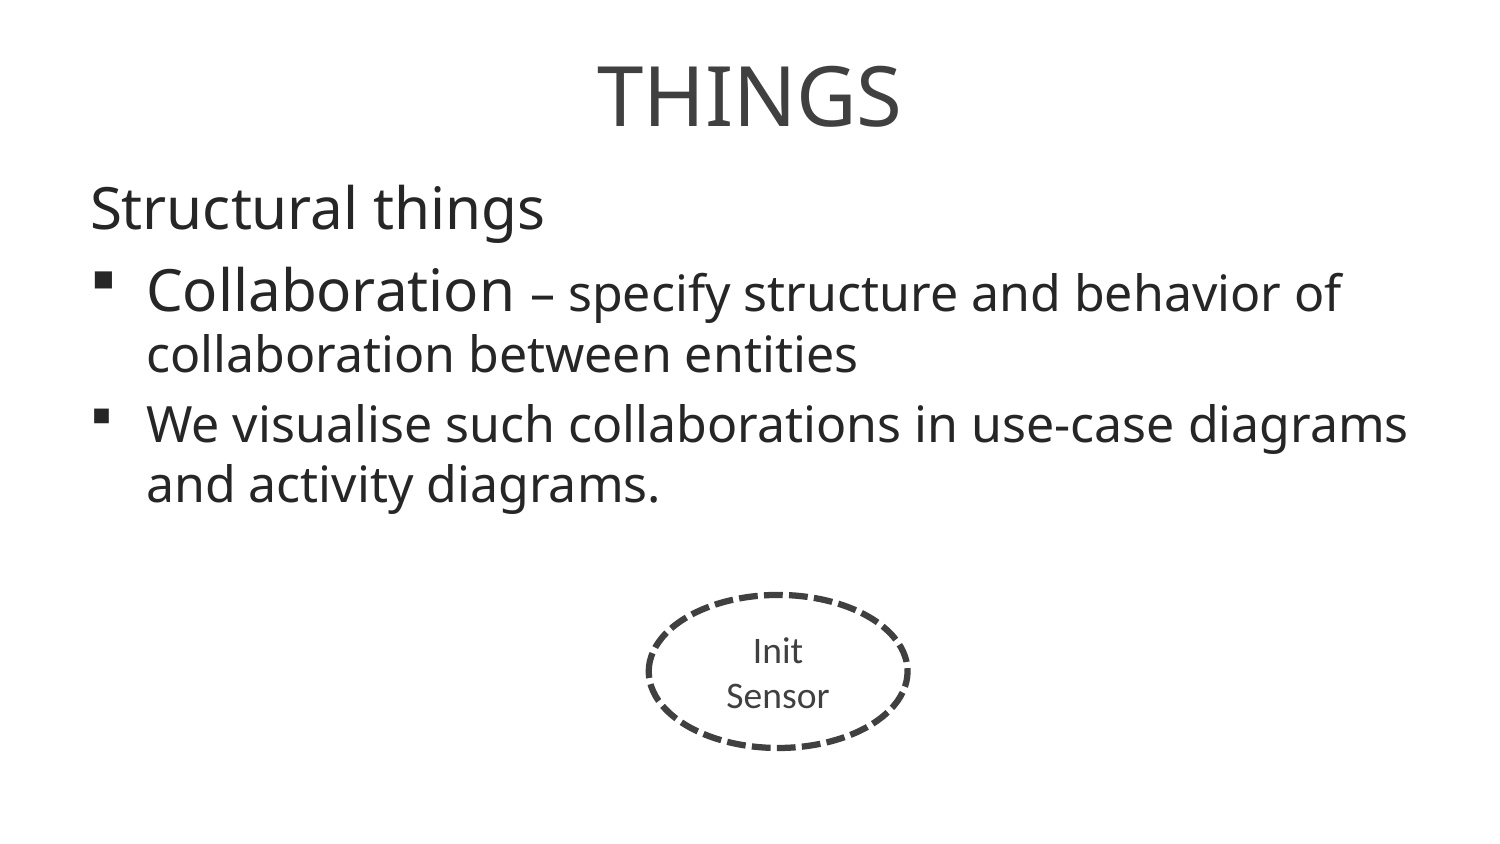

# THINGS
Structural things
Collaboration – specify structure and behavior of collaboration between entities
We visualise such collaborations in use-case diagrams and activity diagrams.
Init Sensor